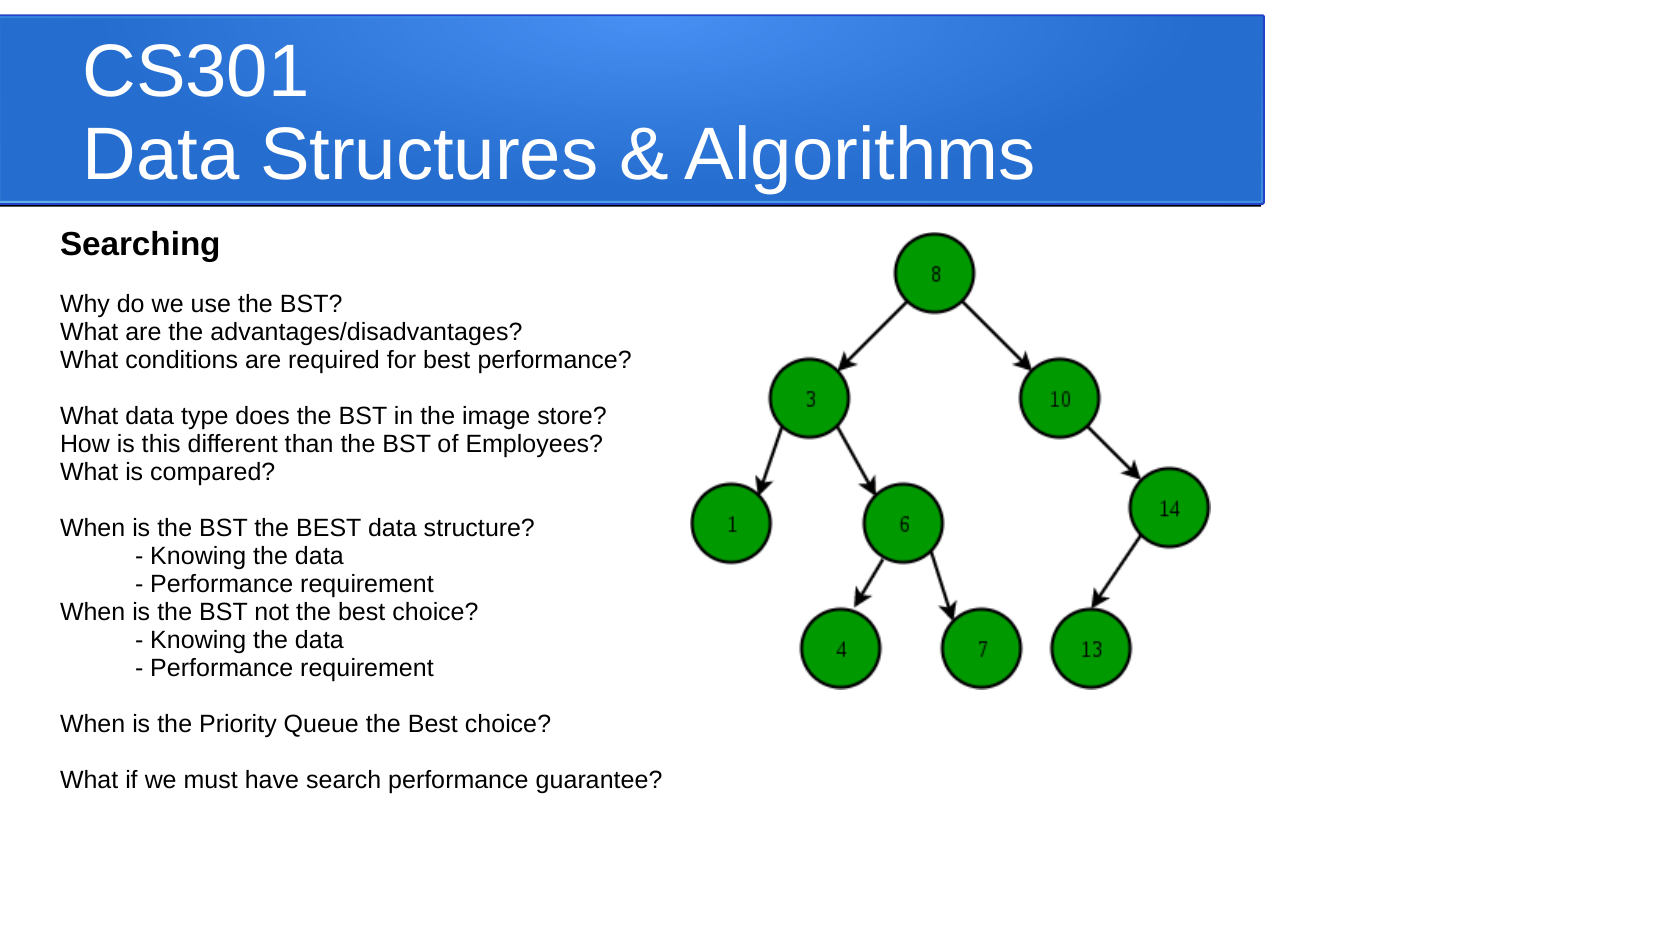

# CS301 Data Structures & Algorithms
Searching
Why do we use the BST?
What are the advantages/disadvantages?
What conditions are required for best performance?
What data type does the BST in the image store?
How is this different than the BST of Employees?
What is compared?
When is the BST the BEST data structure?
	- Knowing the data
	- Performance requirement
When is the BST not the best choice?
	- Knowing the data
	- Performance requirement
When is the Priority Queue the Best choice?
What if we must have search performance guarantee?